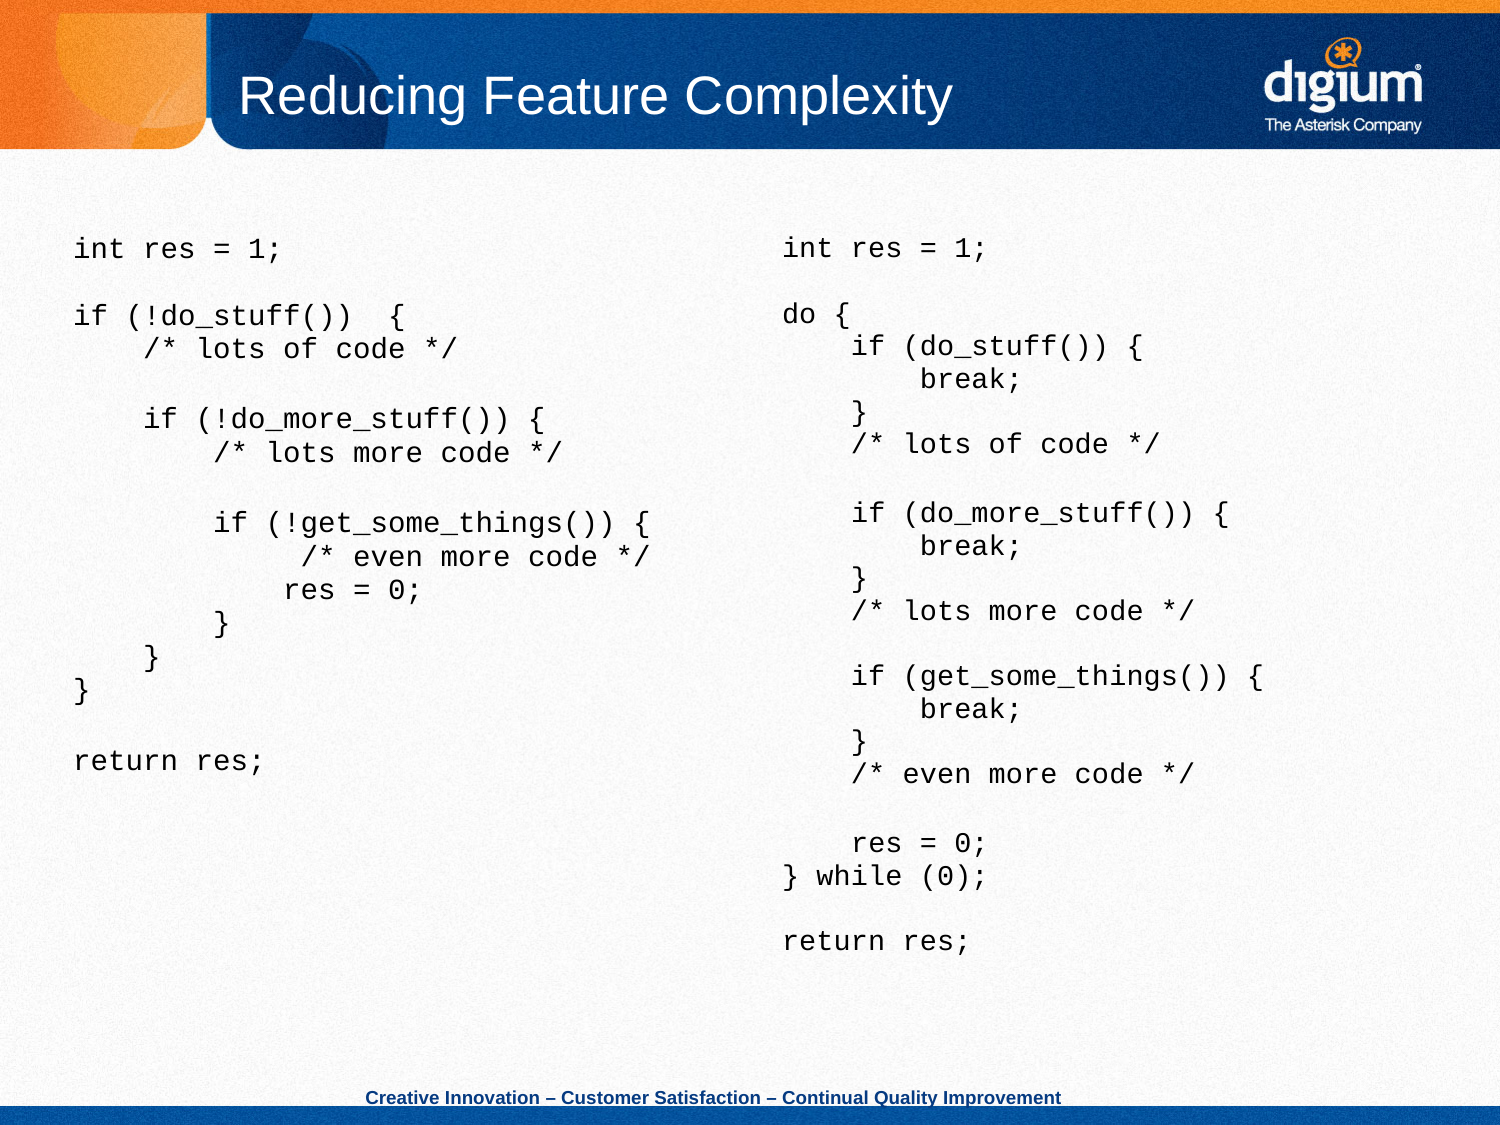

# Reducing Feature Complexity
int res = 1;
if (!do_stuff()) {
 /* lots of code */
 if (!do_more_stuff()) {
 /* lots more code */
 if (!get_some_things()) { /* even more code */
 res = 0;
 }
 }
}
return res;
int res = 1;
do {
 if (do_stuff()) {
 break;
 }
 /* lots of code */
 if (do_more_stuff()) {
 break;
 }
 /* lots more code */
 if (get_some_things()) {
 break;
 }
 /* even more code */
 res = 0;
} while (0);
return res;